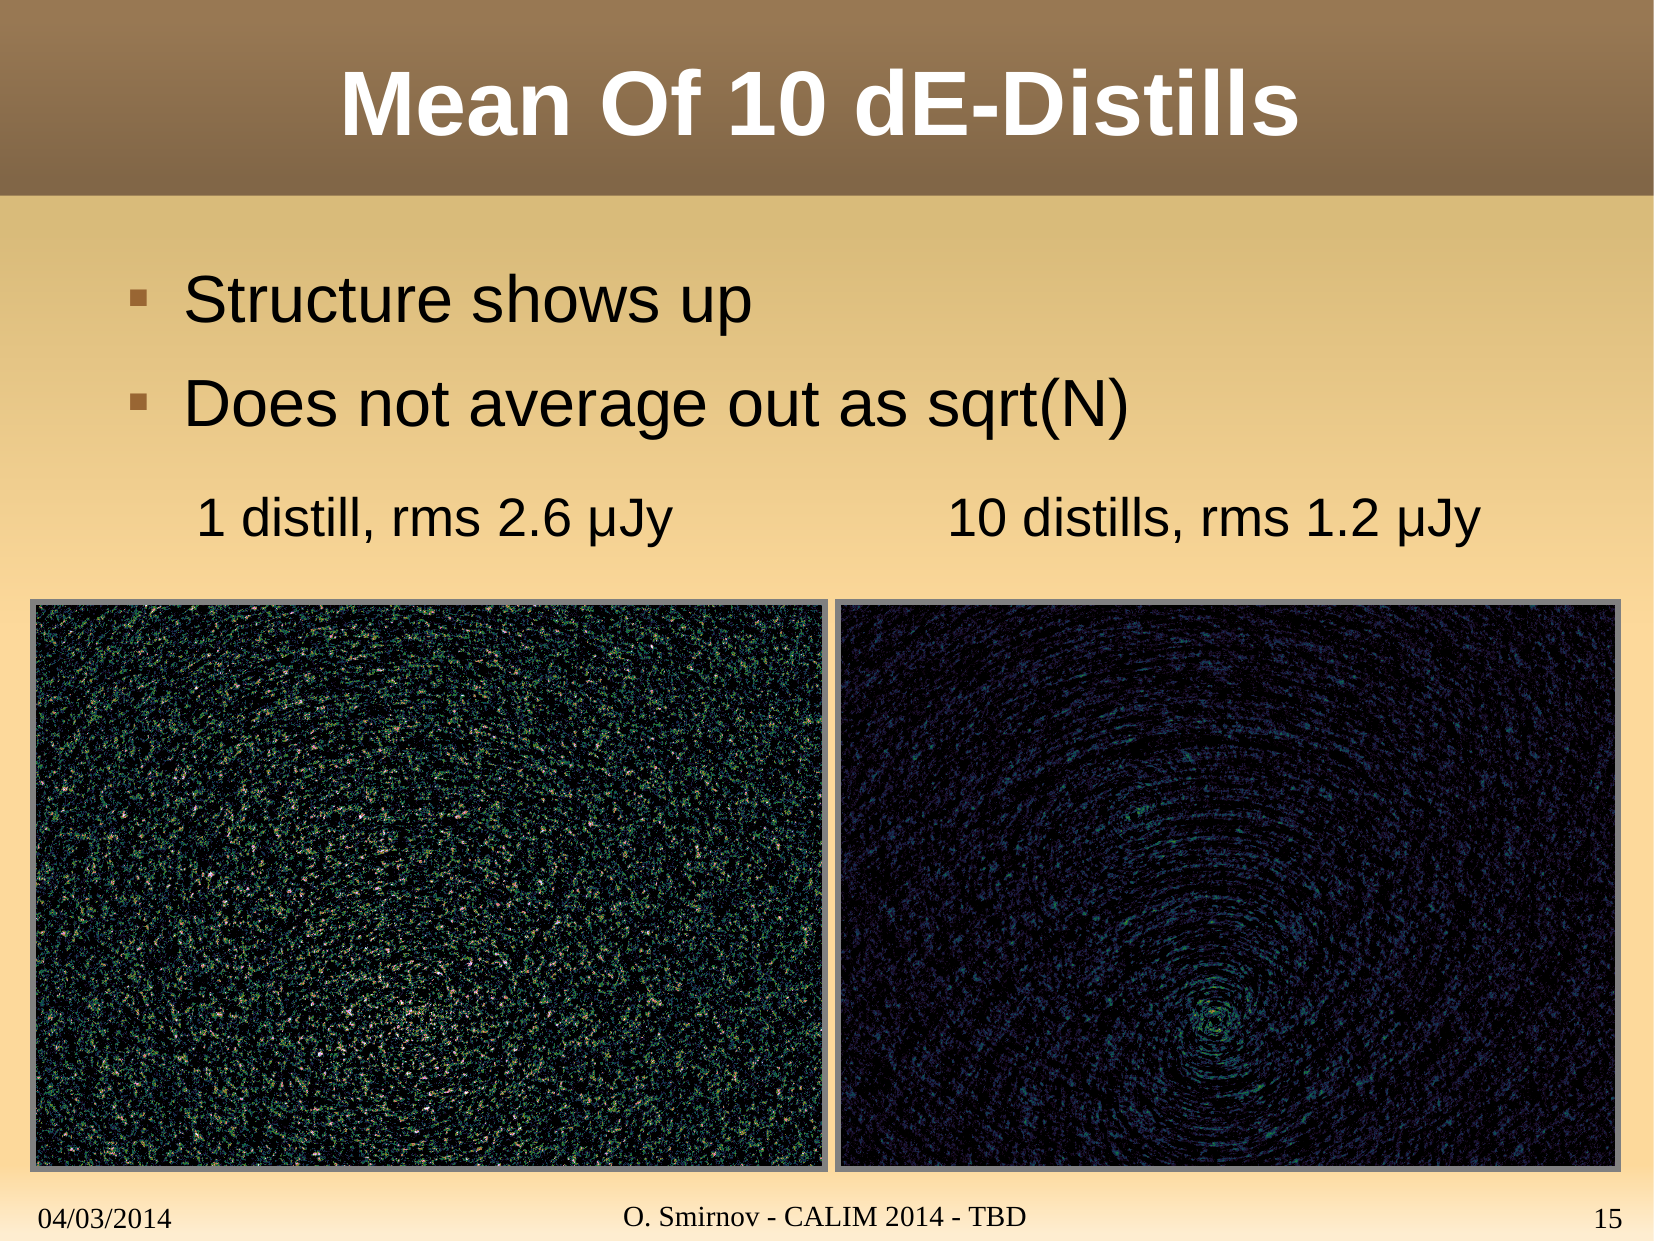

# Mean Of 10 dE-Distills
Structure shows up
Does not average out as sqrt(N)
10 distills, rms 1.2 μJy
1 distill, rms 2.6 μJy
O. Smirnov - CALIM 2014 - TBD
04/03/2014
15